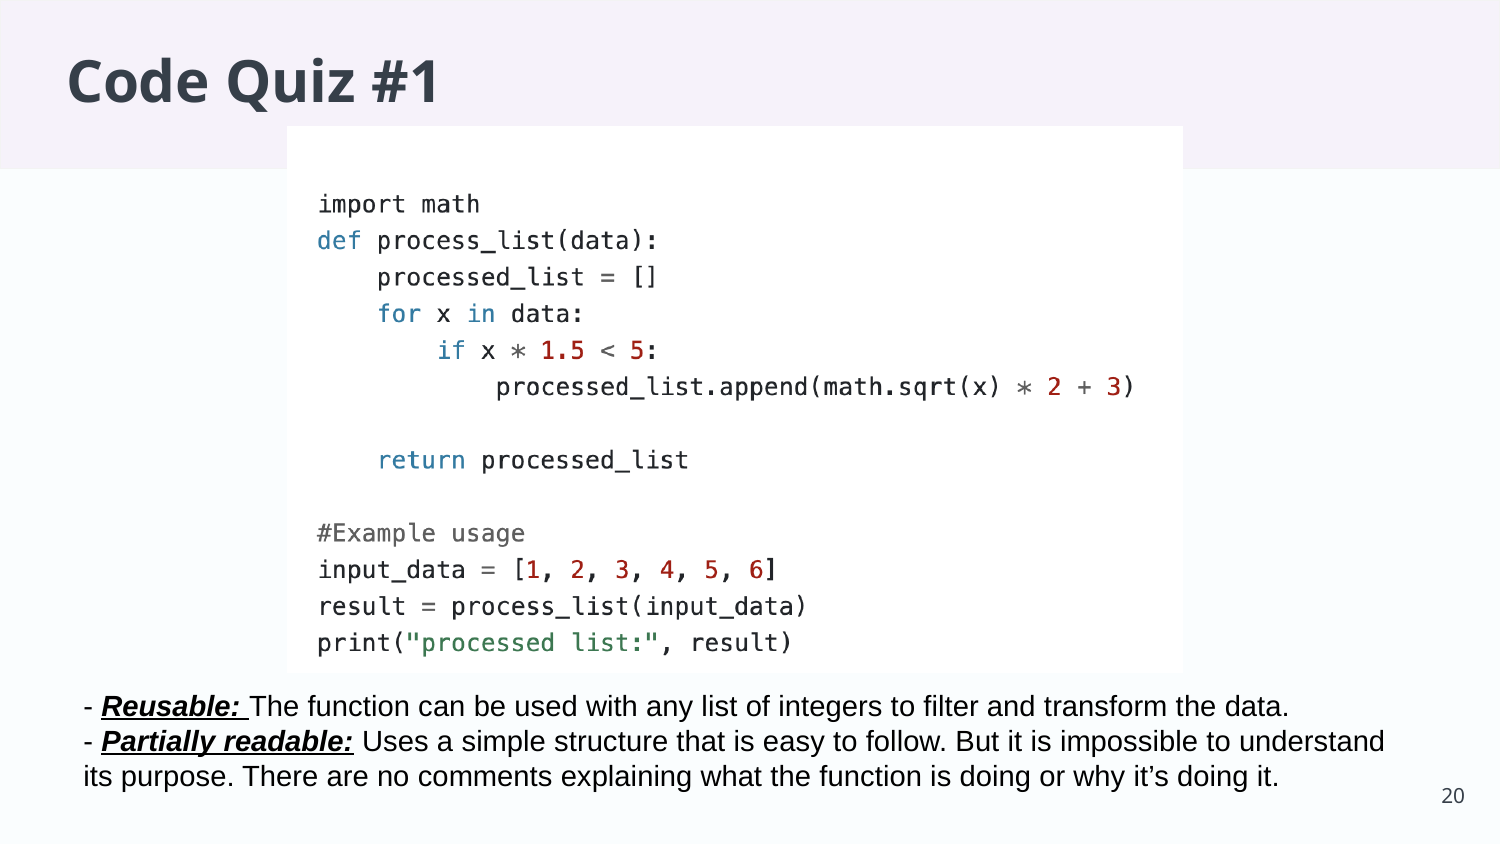

# Code Quiz #1
- Reusable: The function can be used with any list of integers to filter and transform the data.
- Partially readable: Uses a simple structure that is easy to follow. But it is impossible to understand its purpose. There are no comments explaining what the function is doing or why it’s doing it.